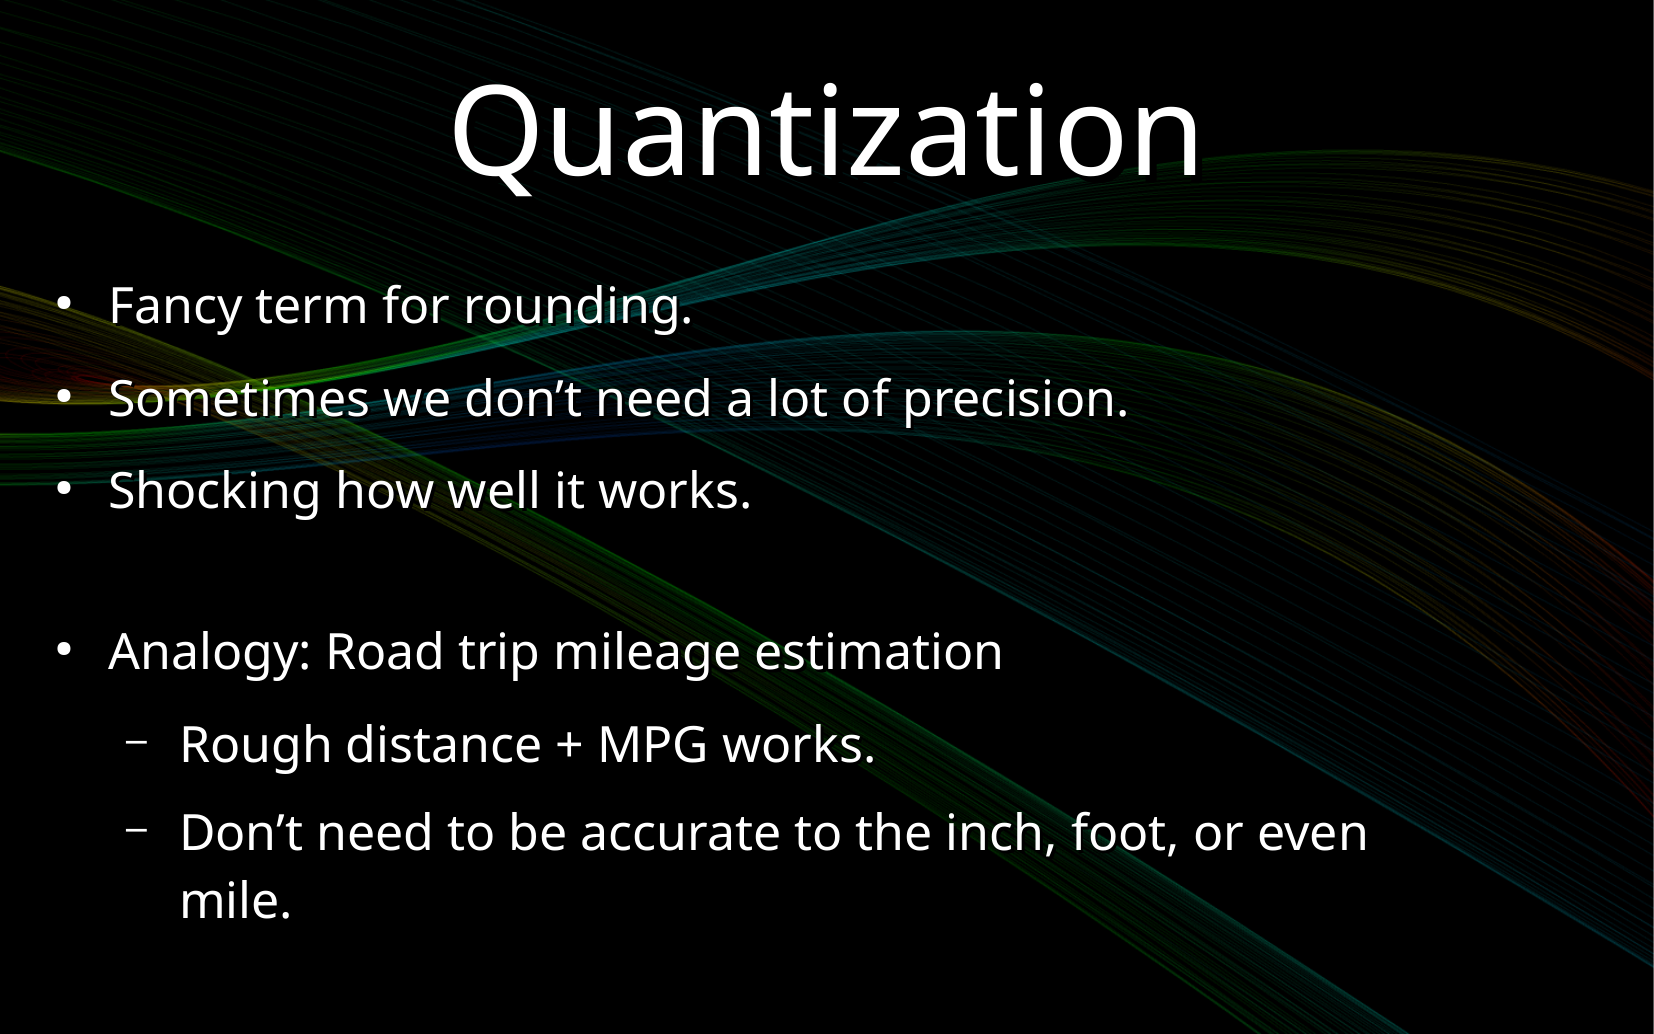

# Quantization
Fancy term for rounding.
Sometimes we don’t need a lot of precision.
Shocking how well it works.
Analogy: Road trip mileage estimation
Rough distance + MPG works.
Don’t need to be accurate to the inch, foot, or even mile.